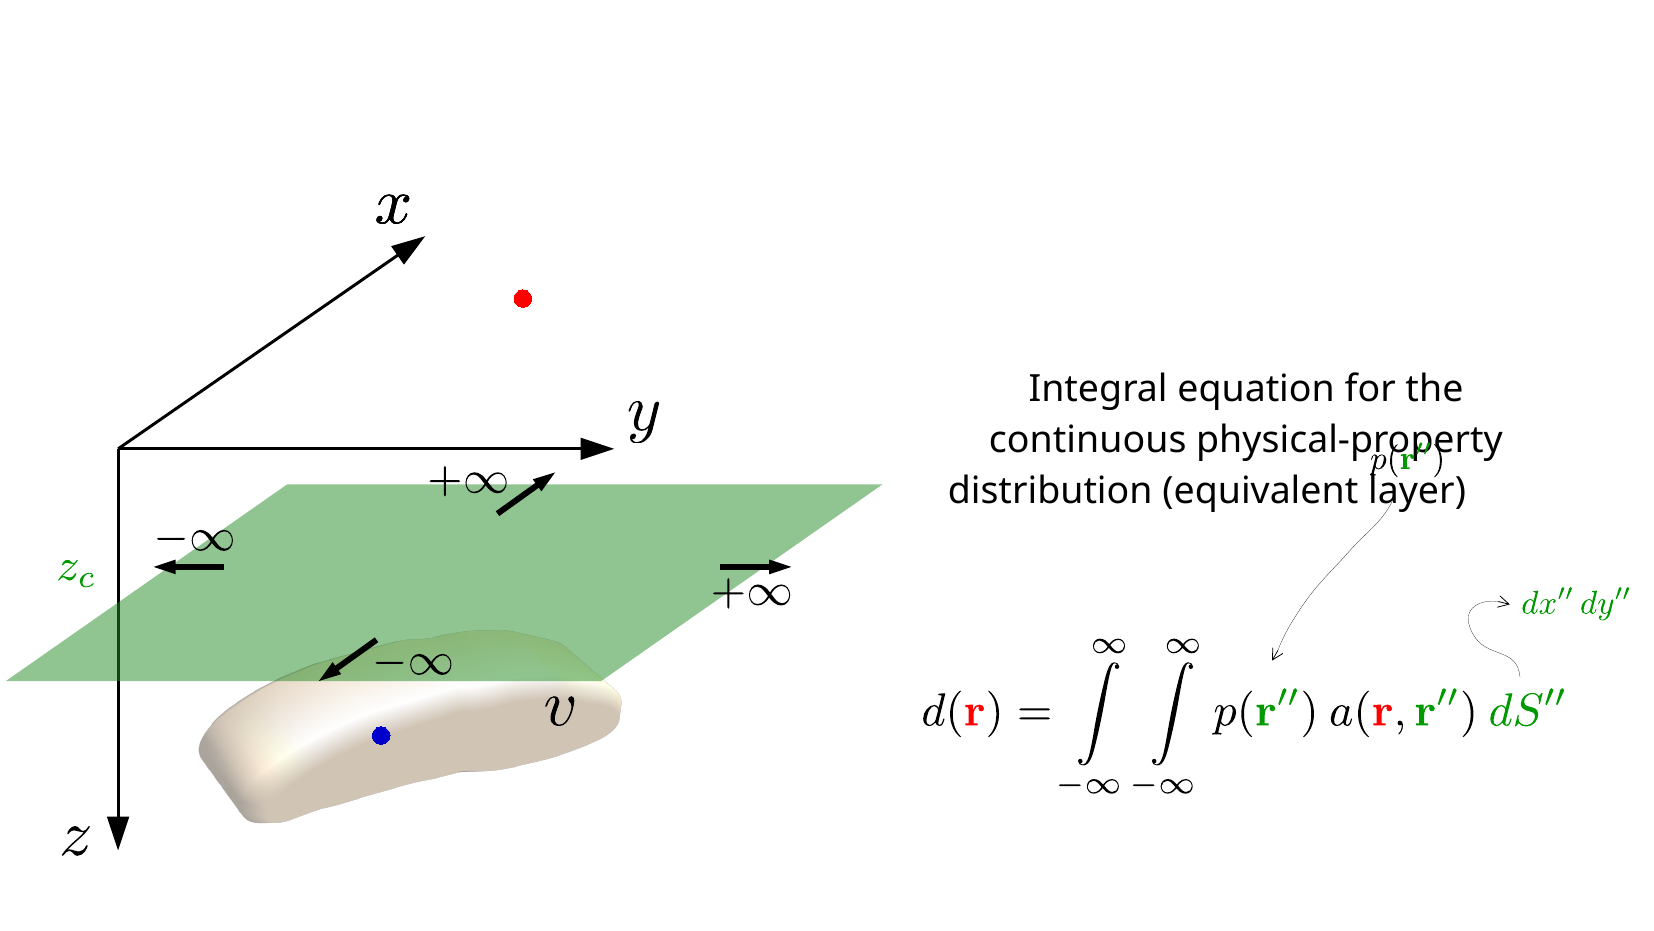

Integral equation for the continuous physical-property distribution (equivalent layer)